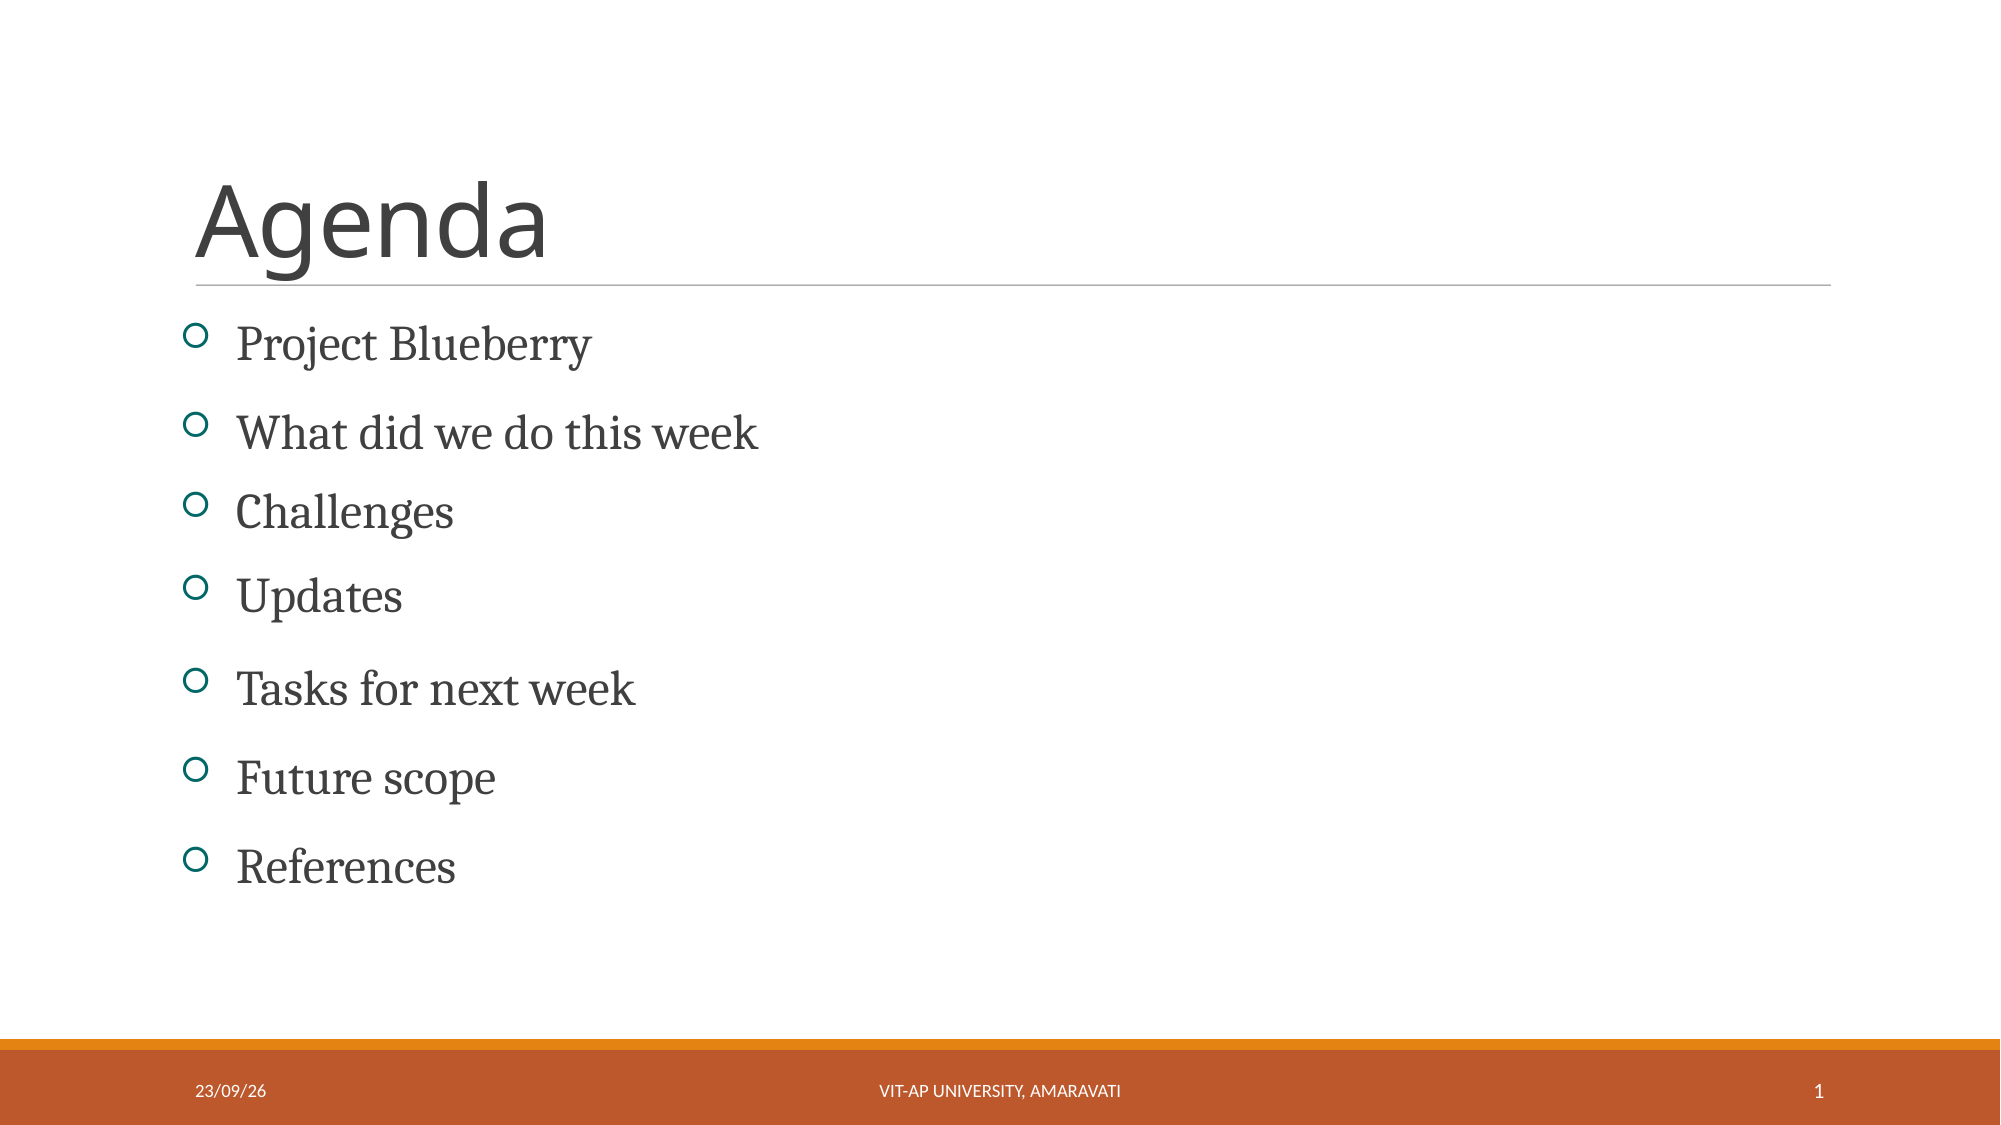

Agenda
# Project Blueberry
What did we do this week
Challenges
Updates
Tasks for next week
Future scope
References
VIT-AP University, Amaravati
1